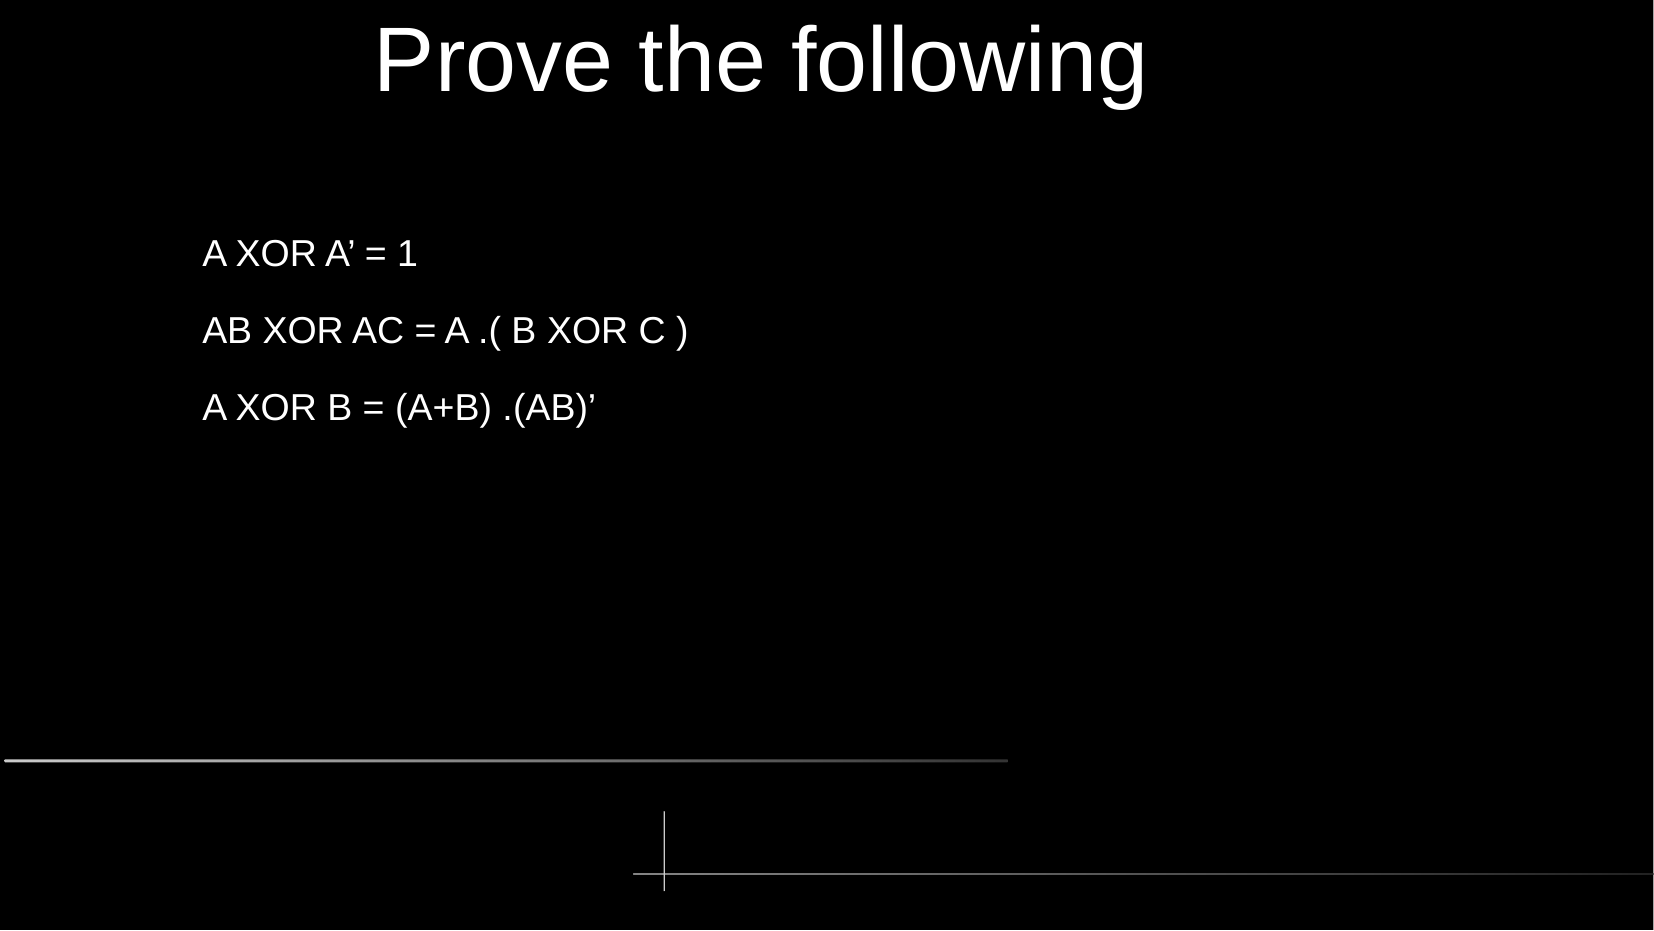

# Prove the following
A XOR A’ = 1
AB XOR AC = A .( B XOR C )
A XOR B = (A+B) .(AB)’